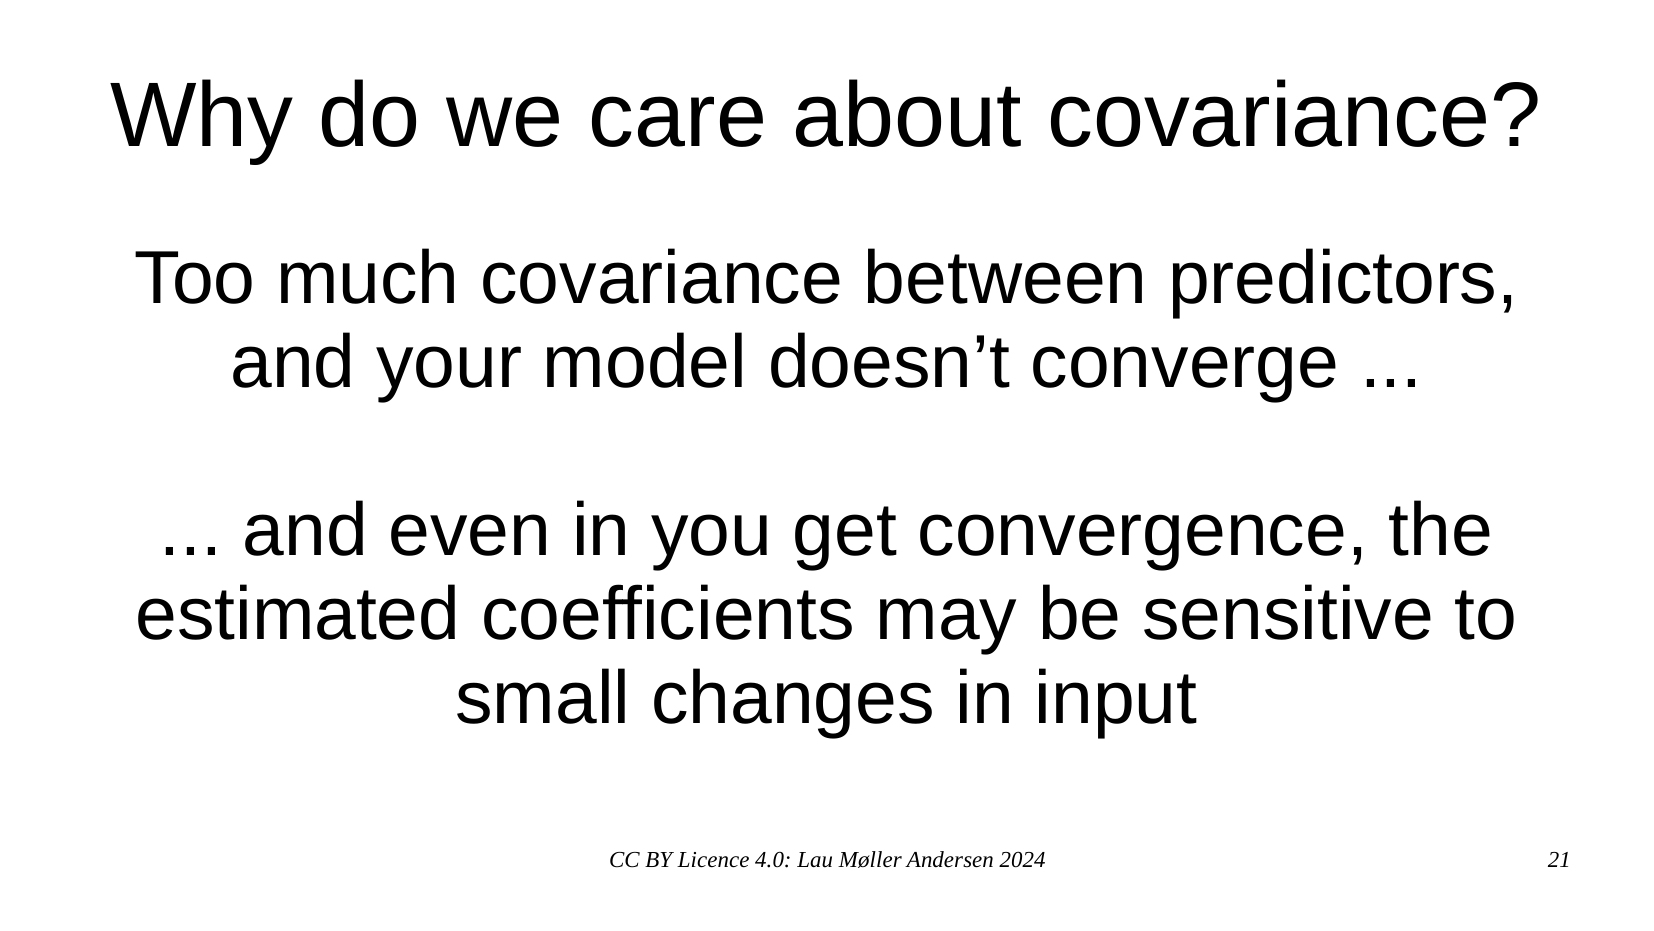

# Why do we care about covariance?
Too much covariance between predictors, and your model doesn’t converge ...
... and even in you get convergence, the estimated coefficients may be sensitive to small changes in input
CC BY Licence 4.0: Lau Møller Andersen 2024
21